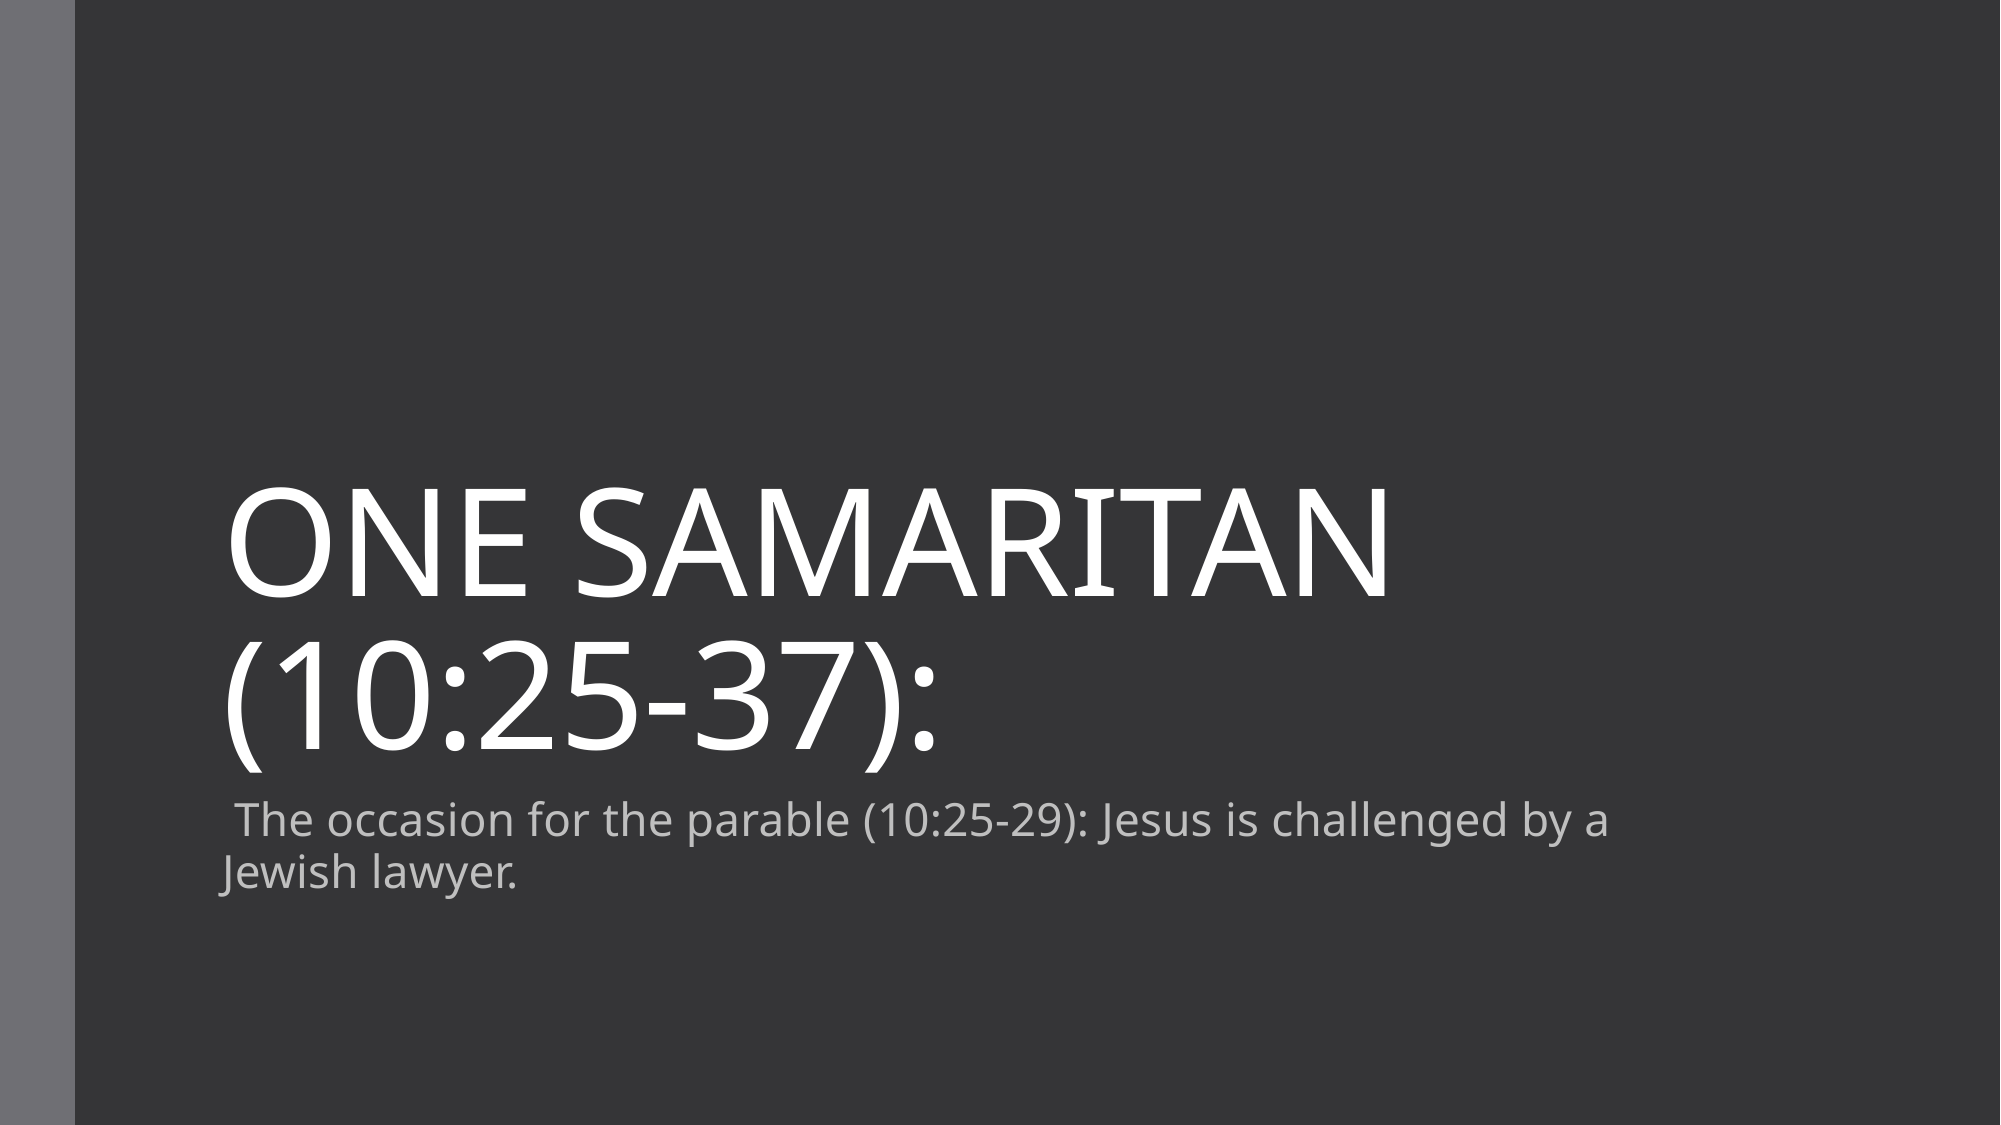

# ONE SAMARITAN (10:25-37):
 The occasion for the parable (10:25-29): Jesus is challenged by a Jewish lawyer.